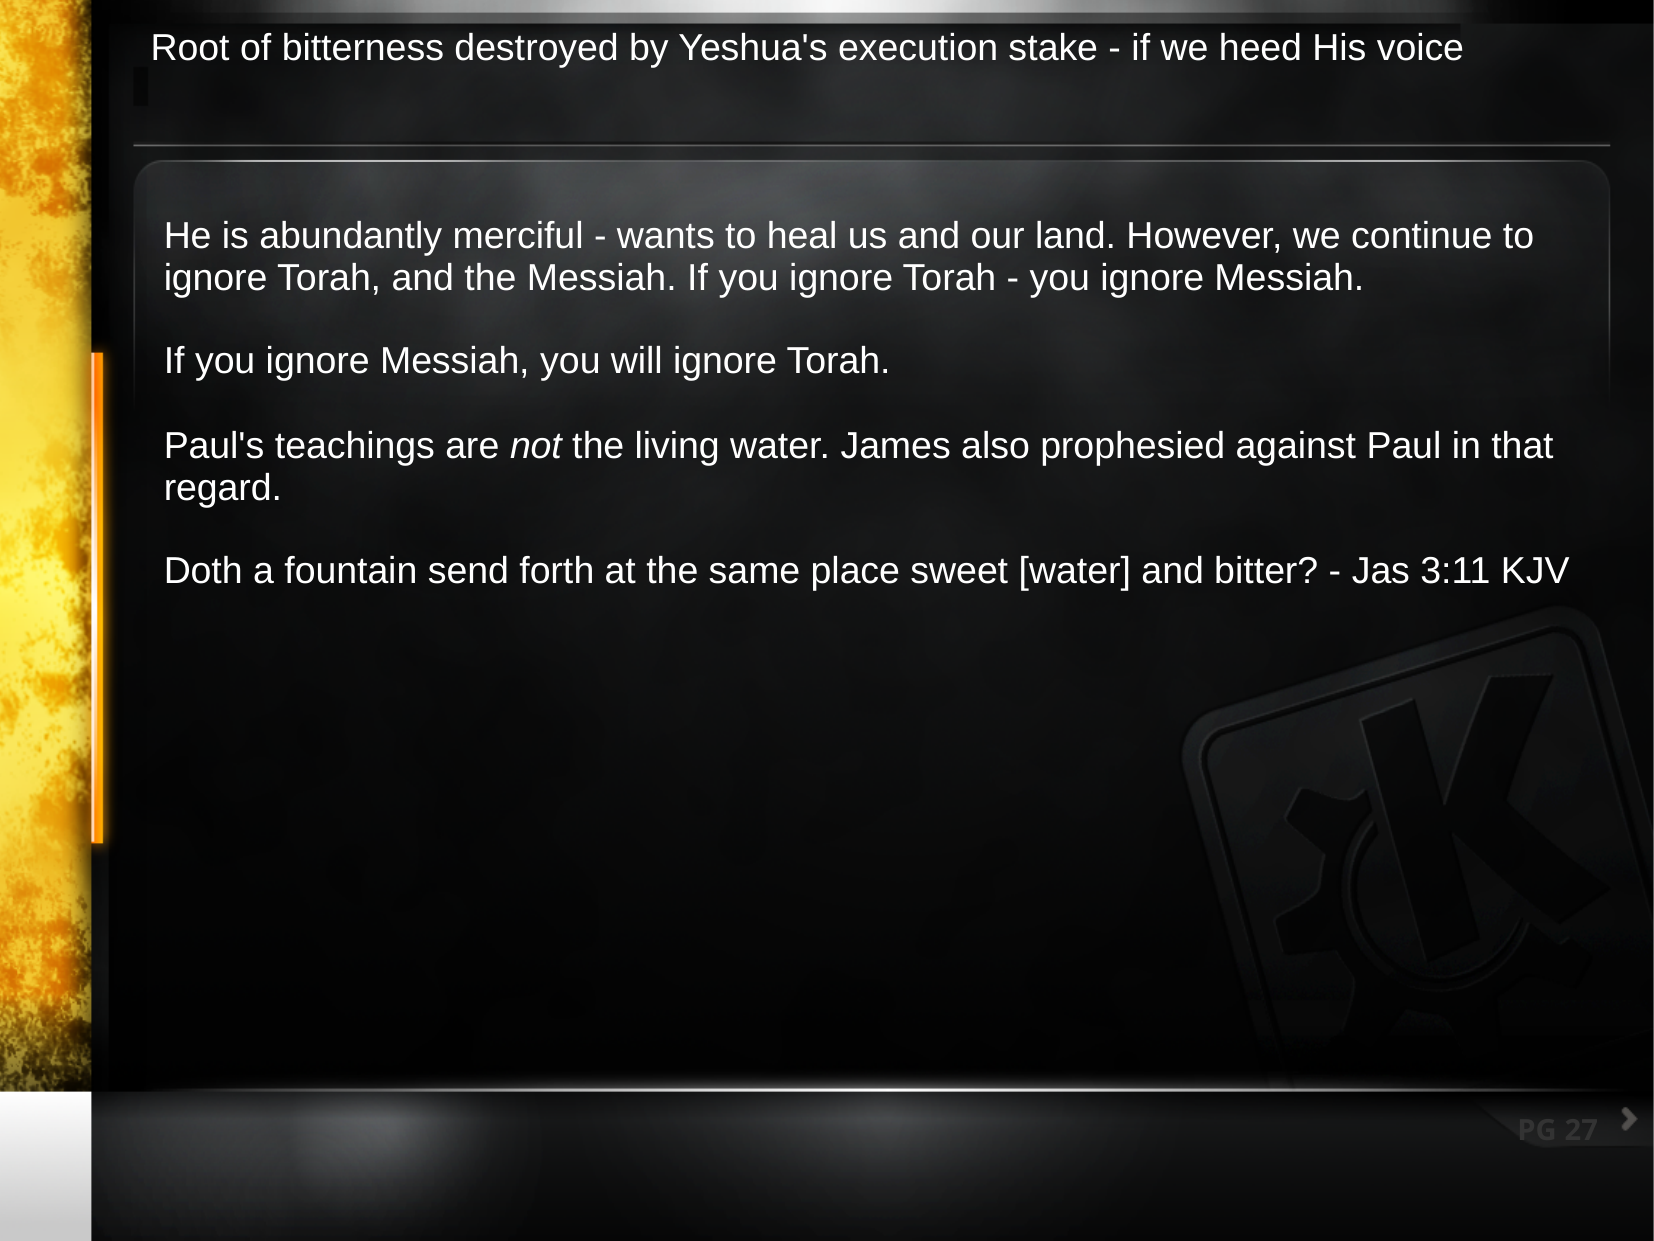

Root of bitterness destroyed by Yeshua's execution stake - if we heed His voice
He is abundantly merciful - wants to heal us and our land. However, we continue to ignore Torah, and the Messiah. If you ignore Torah - you ignore Messiah.
If you ignore Messiah, you will ignore Torah.
Paul's teachings are not the living water. James also prophesied against Paul in that regard.
Doth a fountain send forth at the same place sweet [water] and bitter? - Jas 3:11 KJV